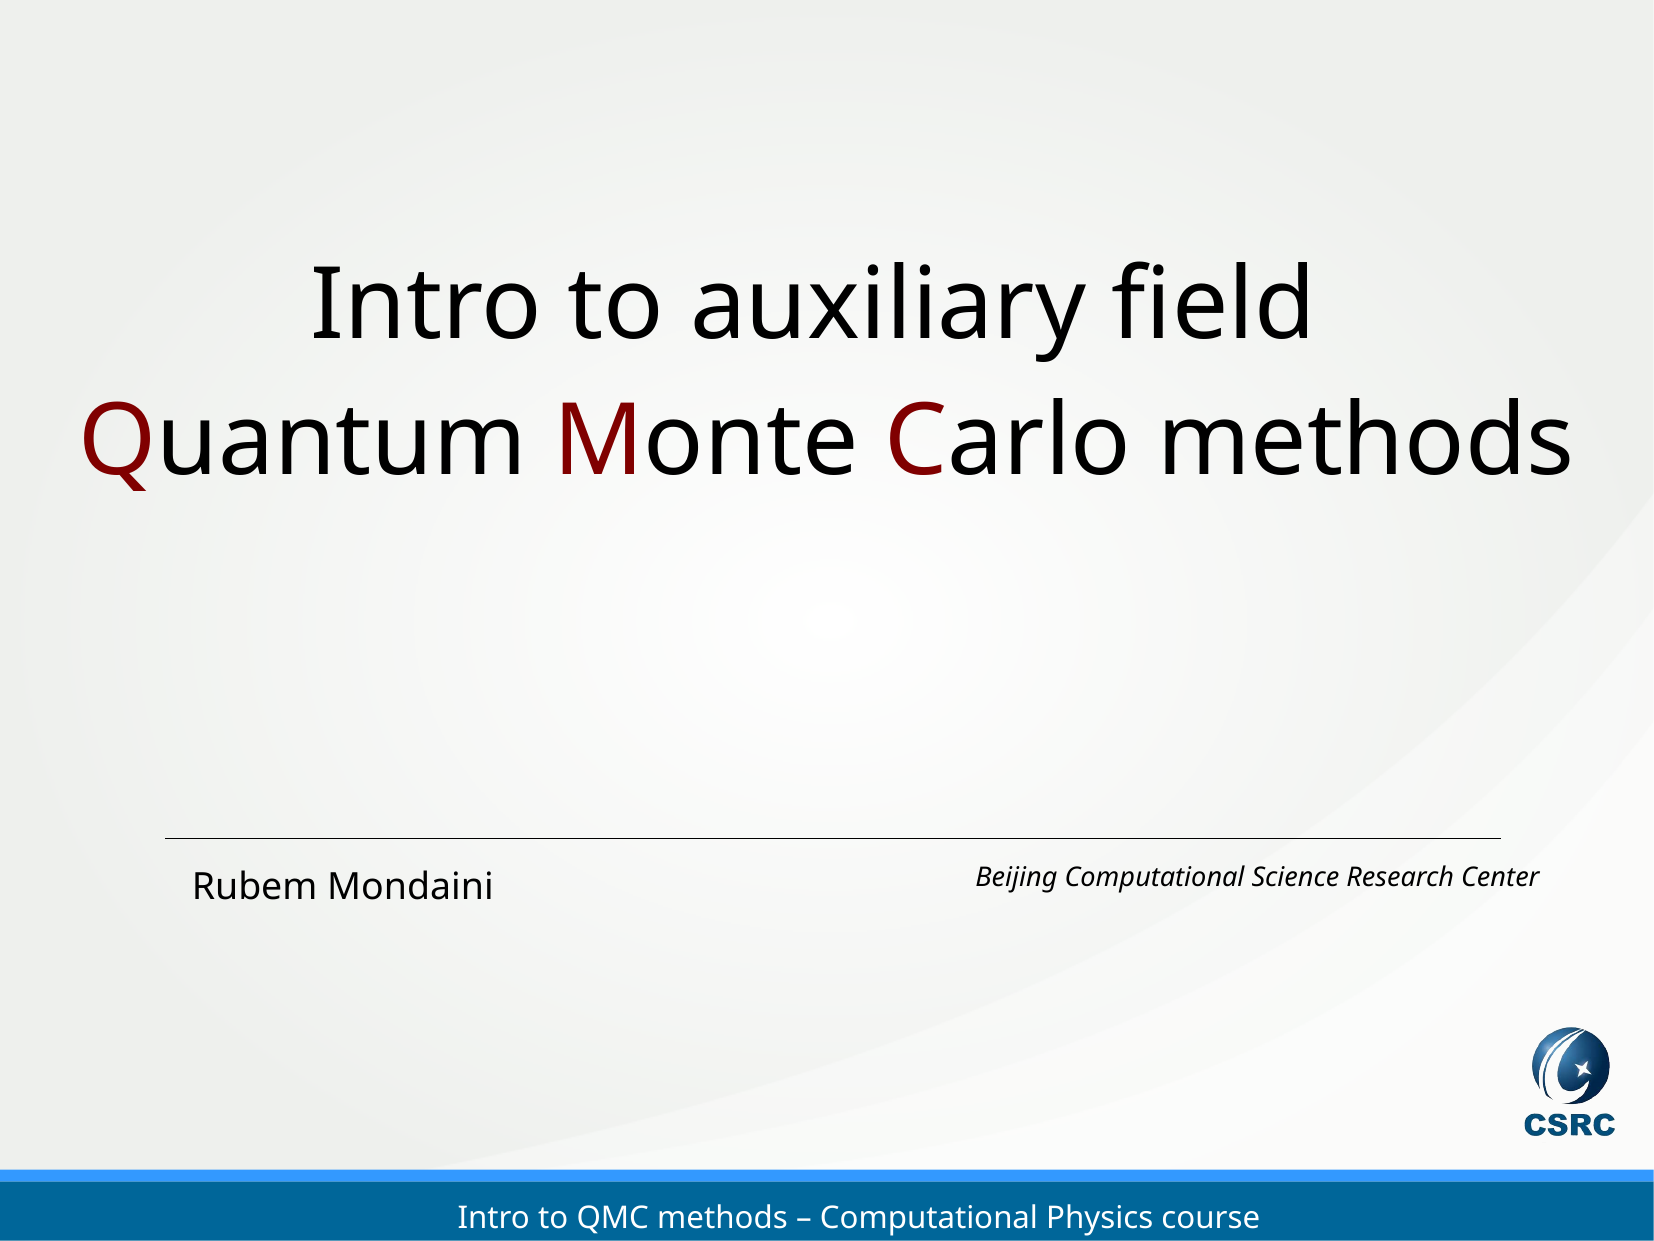

# Intro to auxiliary field Quantum Monte Carlo methods
Beijing Computational Science Research Center
Rubem Mondaini